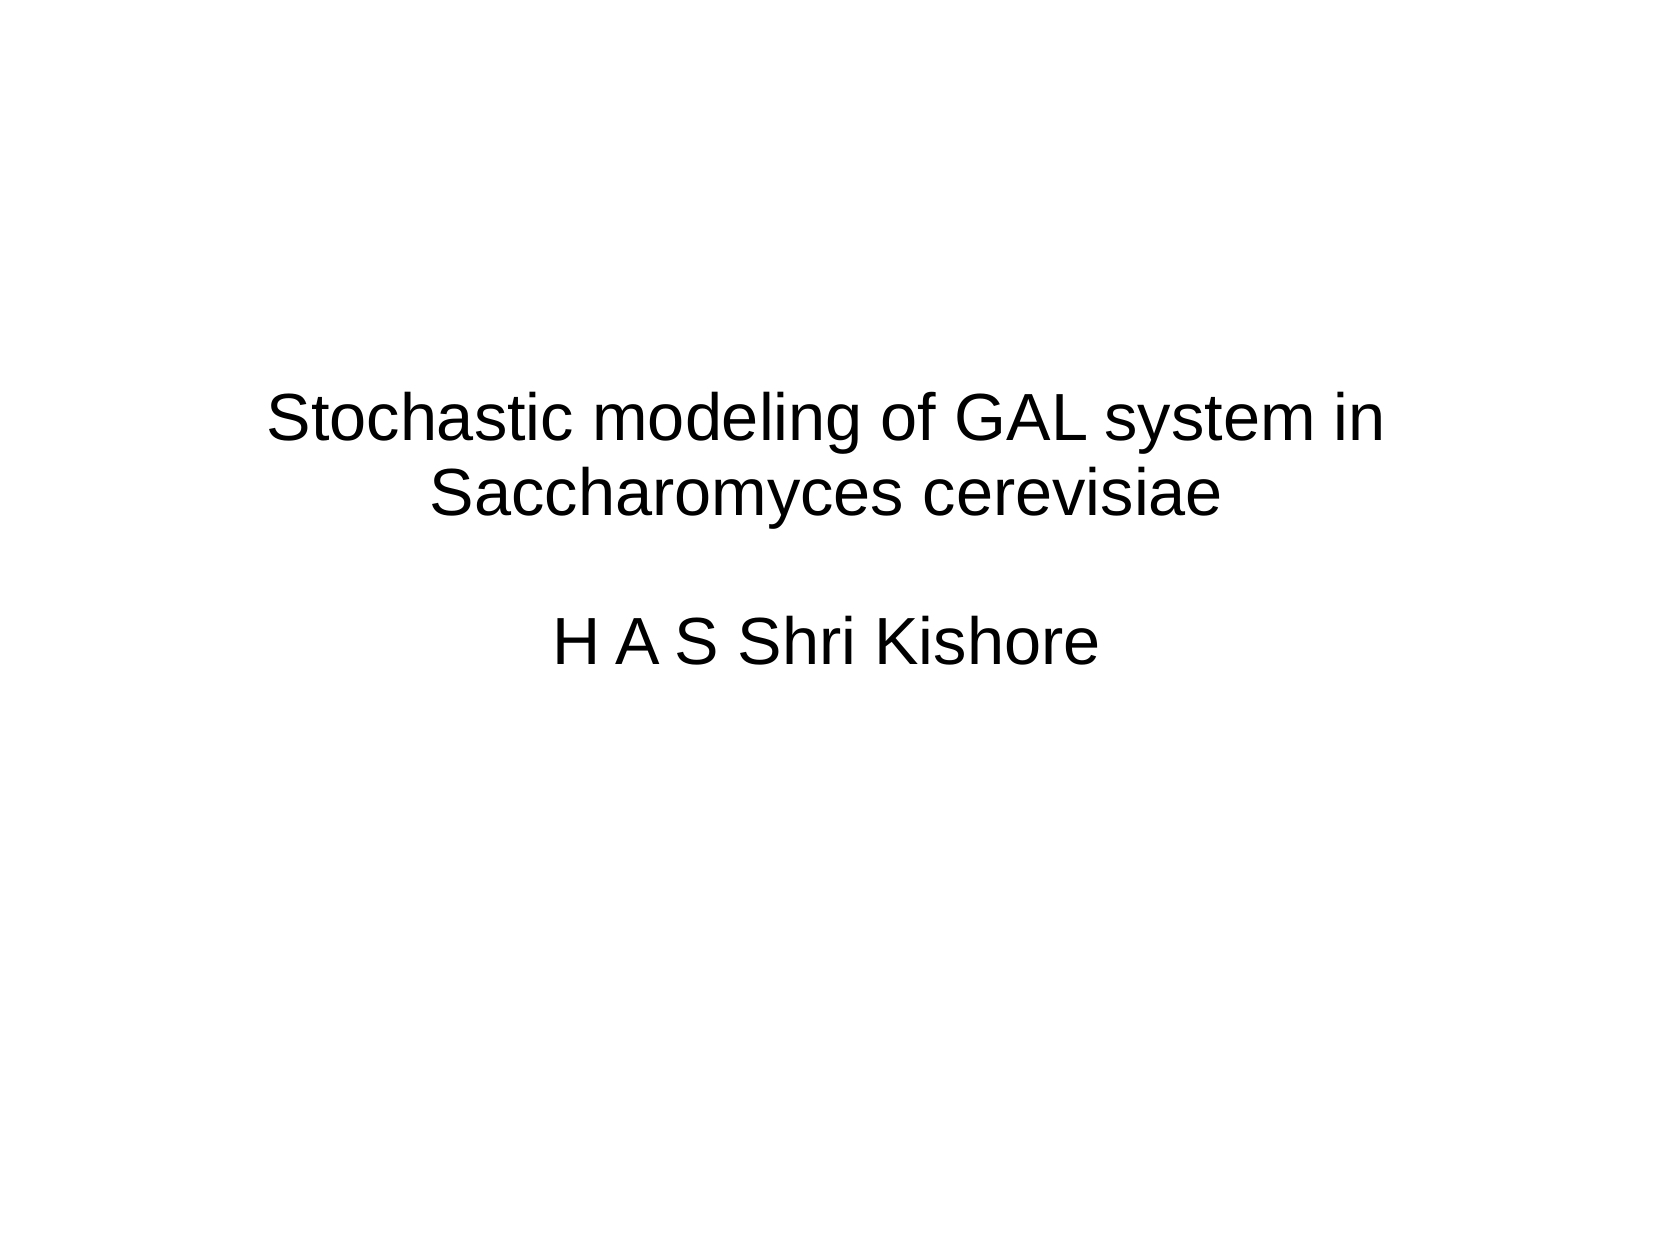

# Stochastic modeling of GAL system in Saccharomyces cerevisiae
H A S Shri Kishore